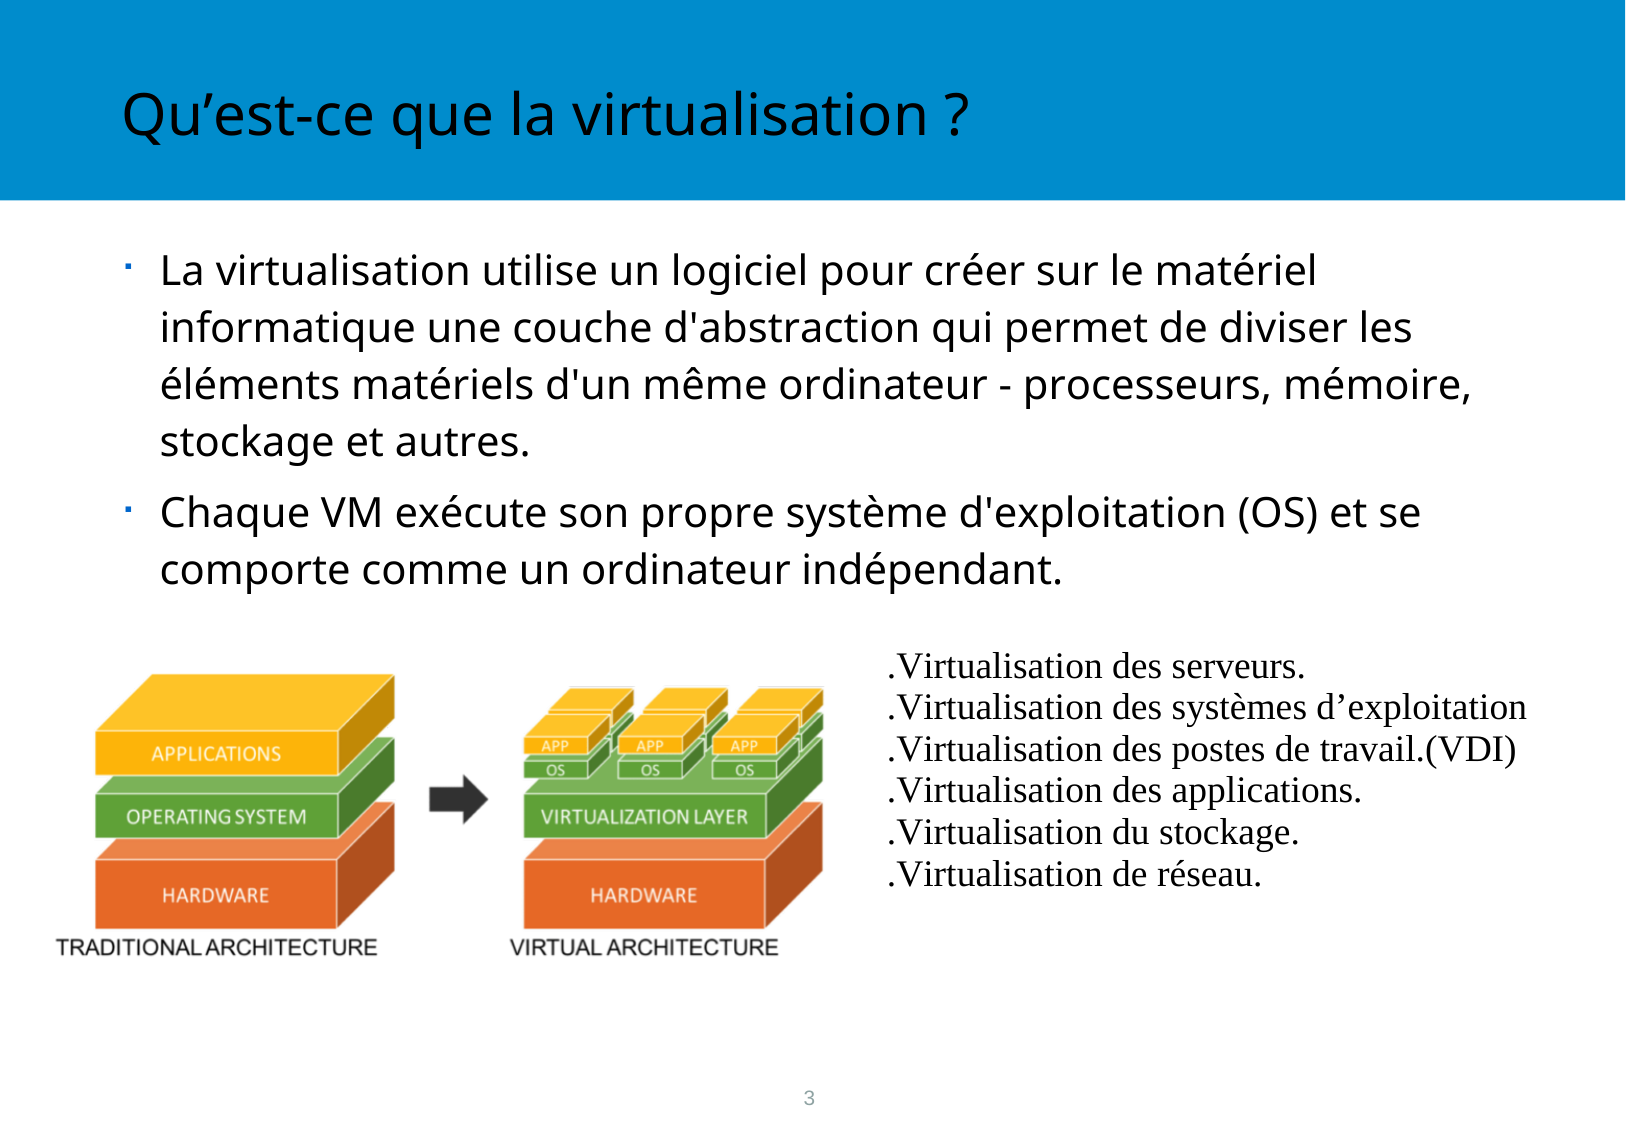

# Qu’est-ce que la virtualisation ?
La virtualisation utilise un logiciel pour créer sur le matériel informatique une couche d'abstraction qui permet de diviser les éléments matériels d'un même ordinateur - processeurs, mémoire, stockage et autres.
Chaque VM exécute son propre système d'exploitation (OS) et se comporte comme un ordinateur indépendant.
 .Virtualisation des serveurs.
 .Virtualisation des systèmes d’exploitation
 .Virtualisation des postes de travail.(VDI)
 .Virtualisation des applications.
 .Virtualisation du stockage.
 .Virtualisation de réseau.